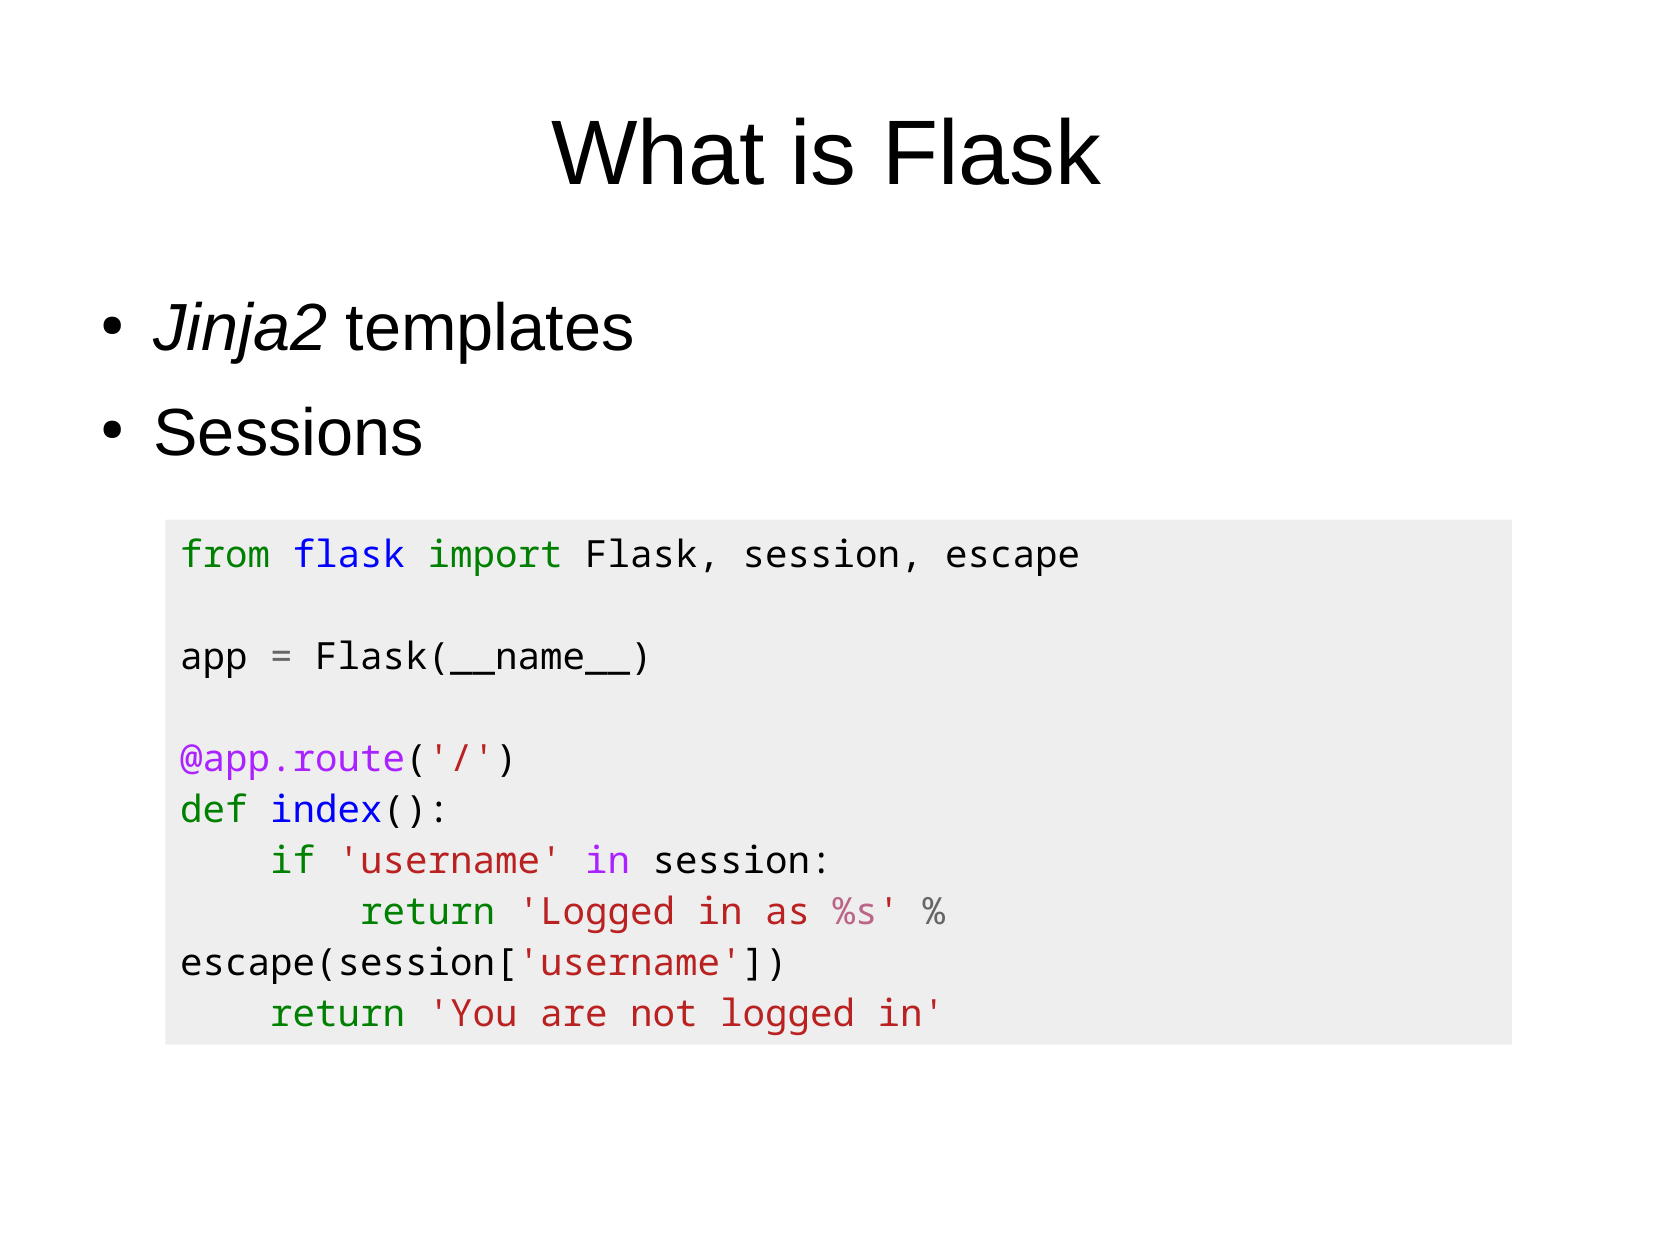

# What is Flask
Jinja2 templates
Sessions
from flask import Flask, session, escape
app = Flask(__name__)
@app.route('/')
def index():
 if 'username' in session:
 return 'Logged in as %s' % escape(session['username'])
 return 'You are not logged in'